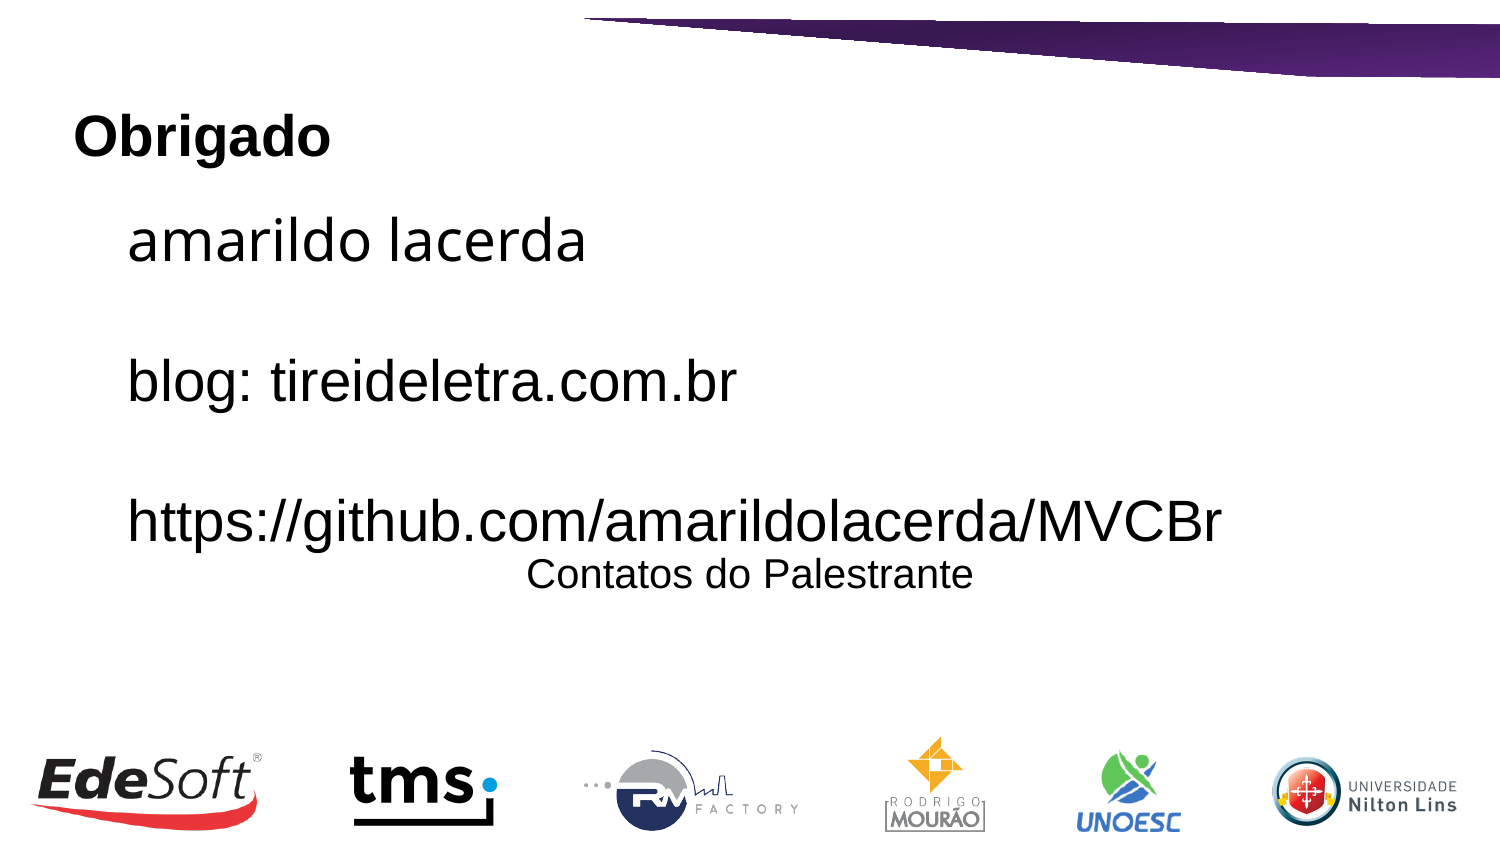

# amarildo lacerda blog: tireideletra.com.br https://github.com/amarildolacerda/MVCBr
Obrigado
Contatos do Palestrante